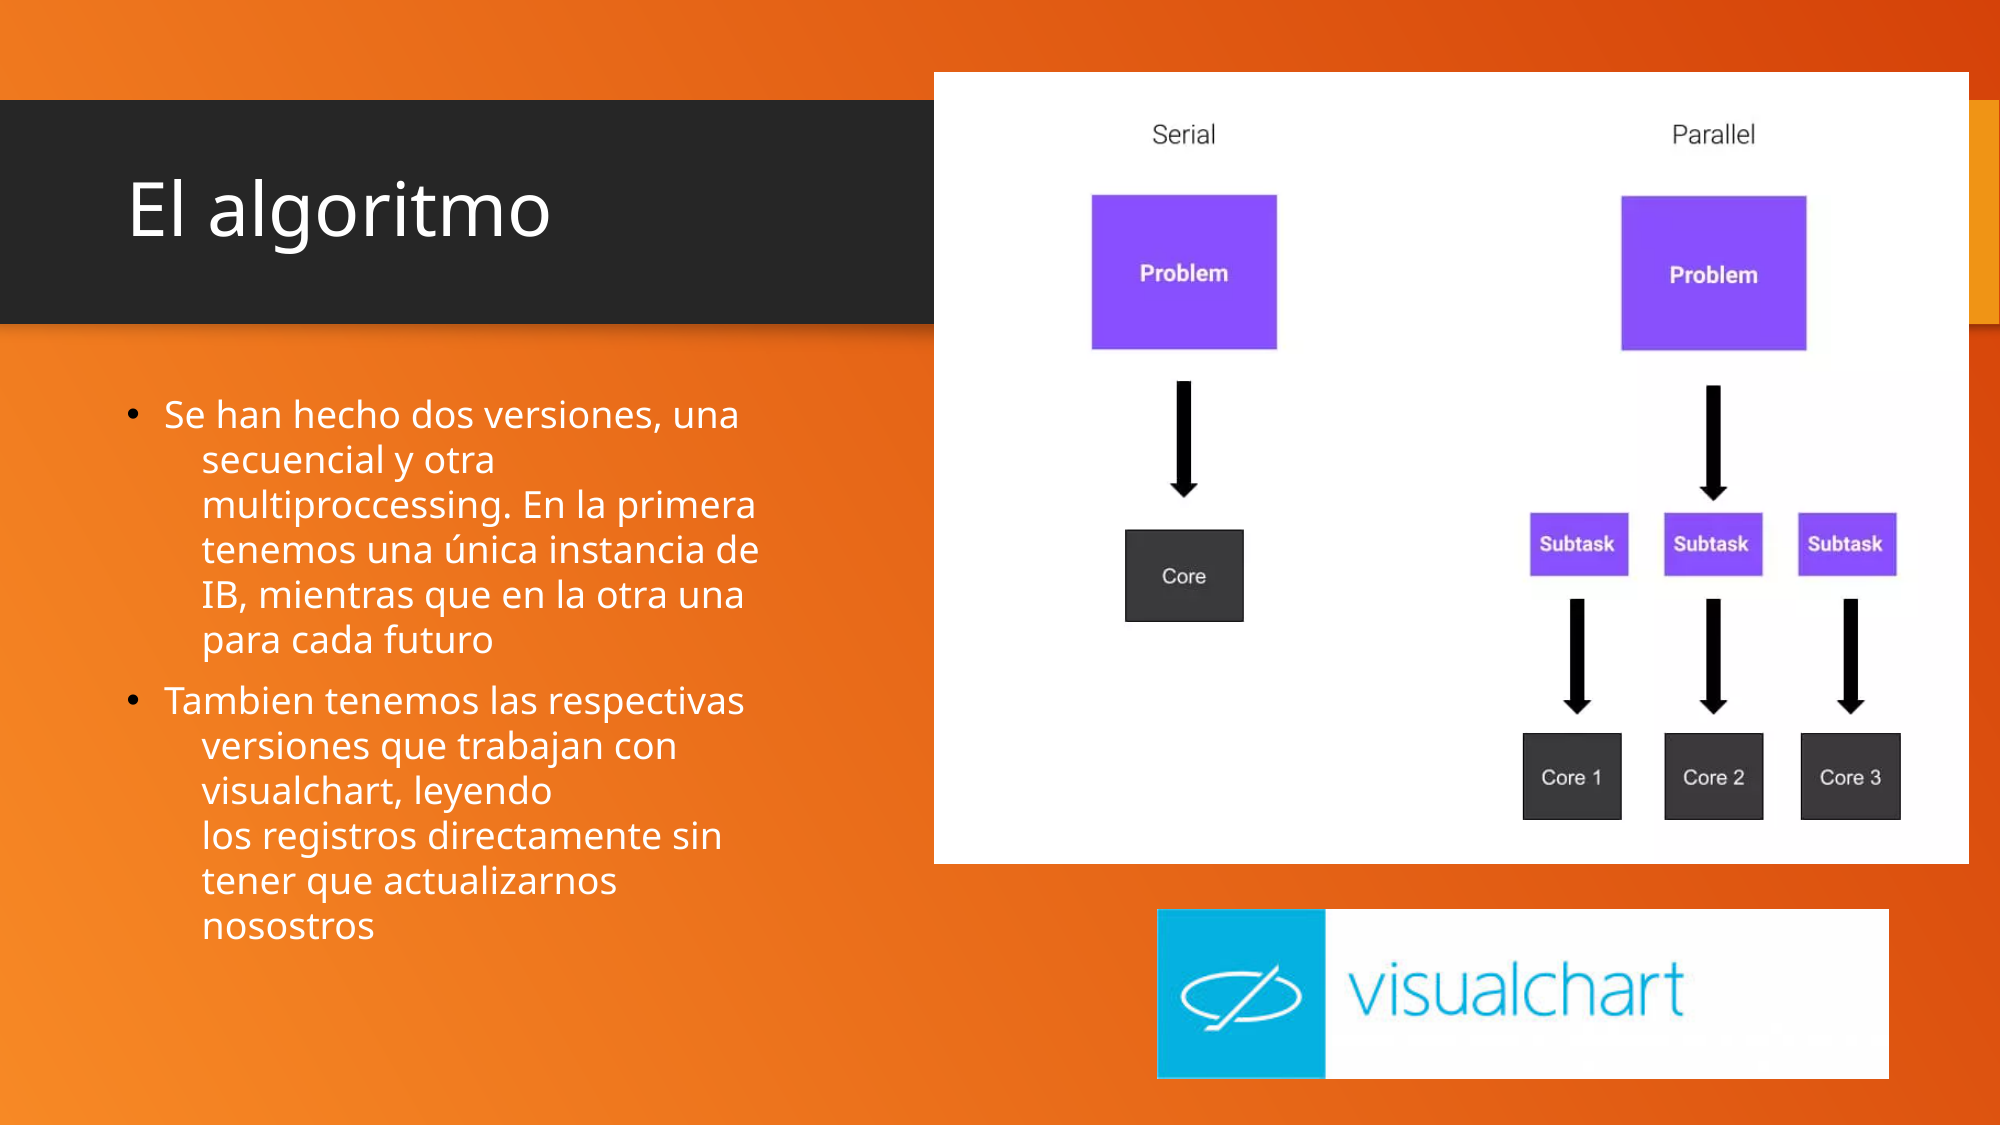

# El algoritmo
Se han hecho dos versiones, una secuencial y otra multiproccessing. En la primera tenemos una única instancia de IB, mientras que en la otra una para cada futuro
Tambien tenemos las respectivas versiones que trabajan con visualchart, leyendo los registros directamente sin tener que actualizarnos nosostros